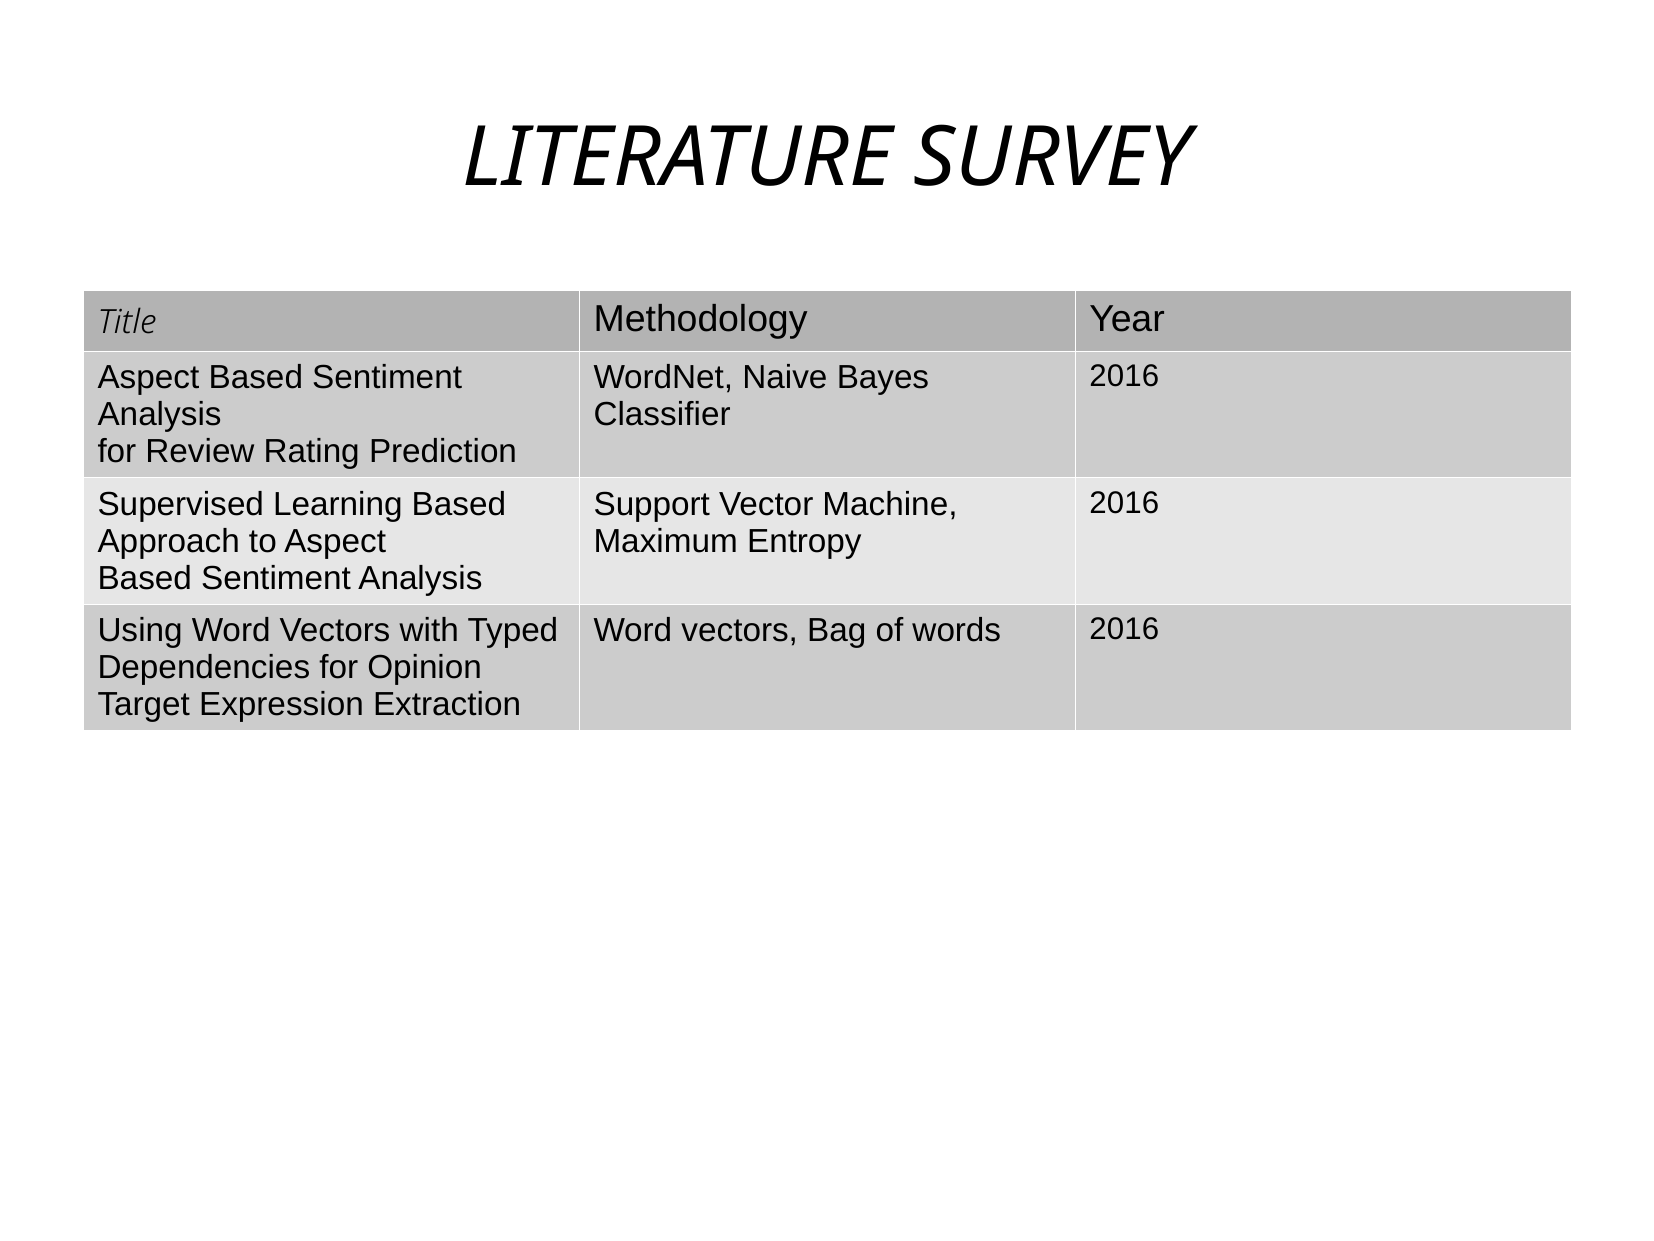

# LITERATURE SURVEY
| Title | Methodology | Year |
| --- | --- | --- |
| Aspect Based Sentiment Analysis for Review Rating Prediction | WordNet, Naive Bayes Classifier | 2016 |
| Supervised Learning Based Approach to Aspect Based Sentiment Analysis | Support Vector Machine, Maximum Entropy | 2016 |
| Using Word Vectors with Typed Dependencies for Opinion Target Expression Extraction | Word vectors, Bag of words | 2016 |